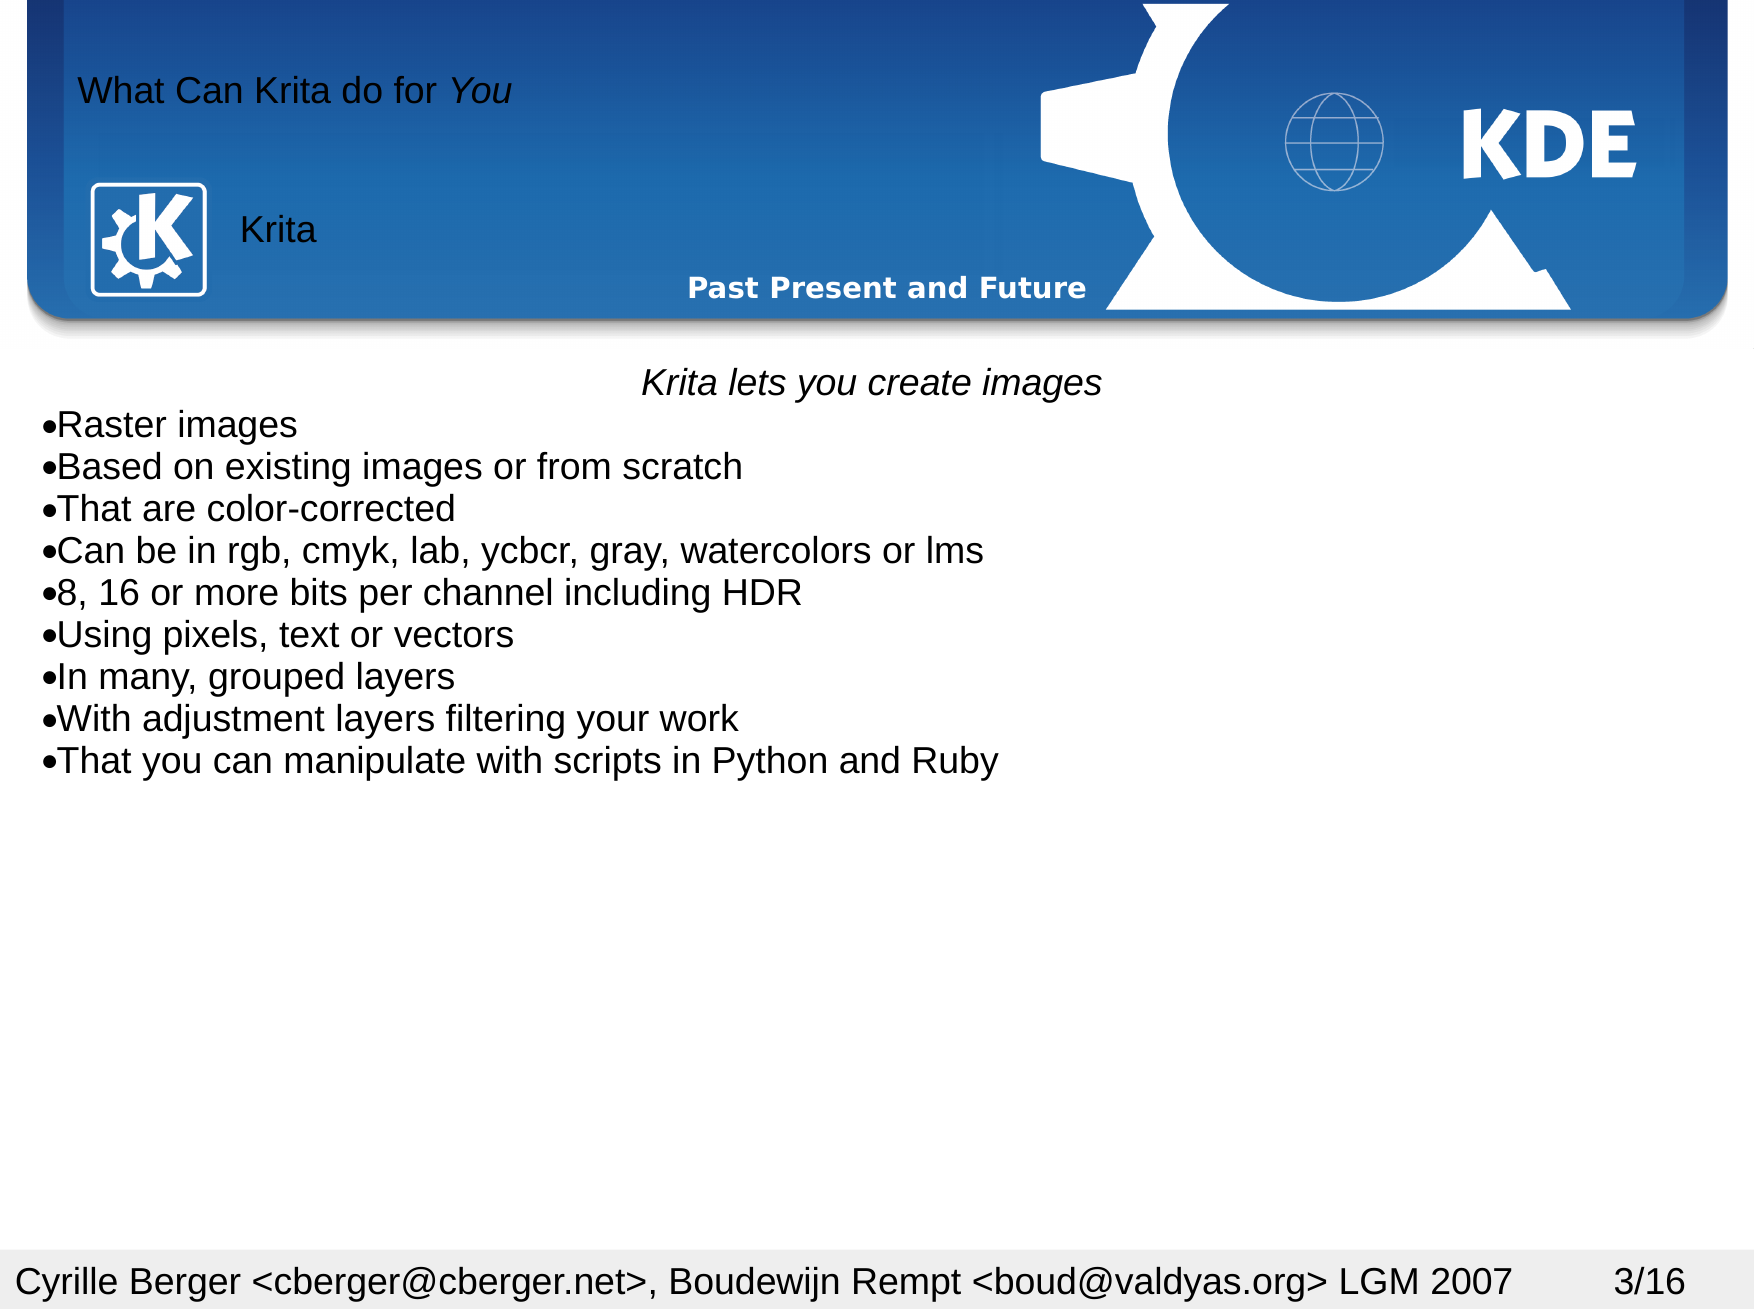

What Can Krita do for You
Krita lets you create images
Raster images
Based on existing images or from scratch
That are color-corrected
Can be in rgb, cmyk, lab, ycbcr, gray, watercolors or lms
8, 16 or more bits per channel including HDR
Using pixels, text or vectors
In many, grouped layers
With adjustment layers filtering your work
That you can manipulate with scripts in Python and Ruby